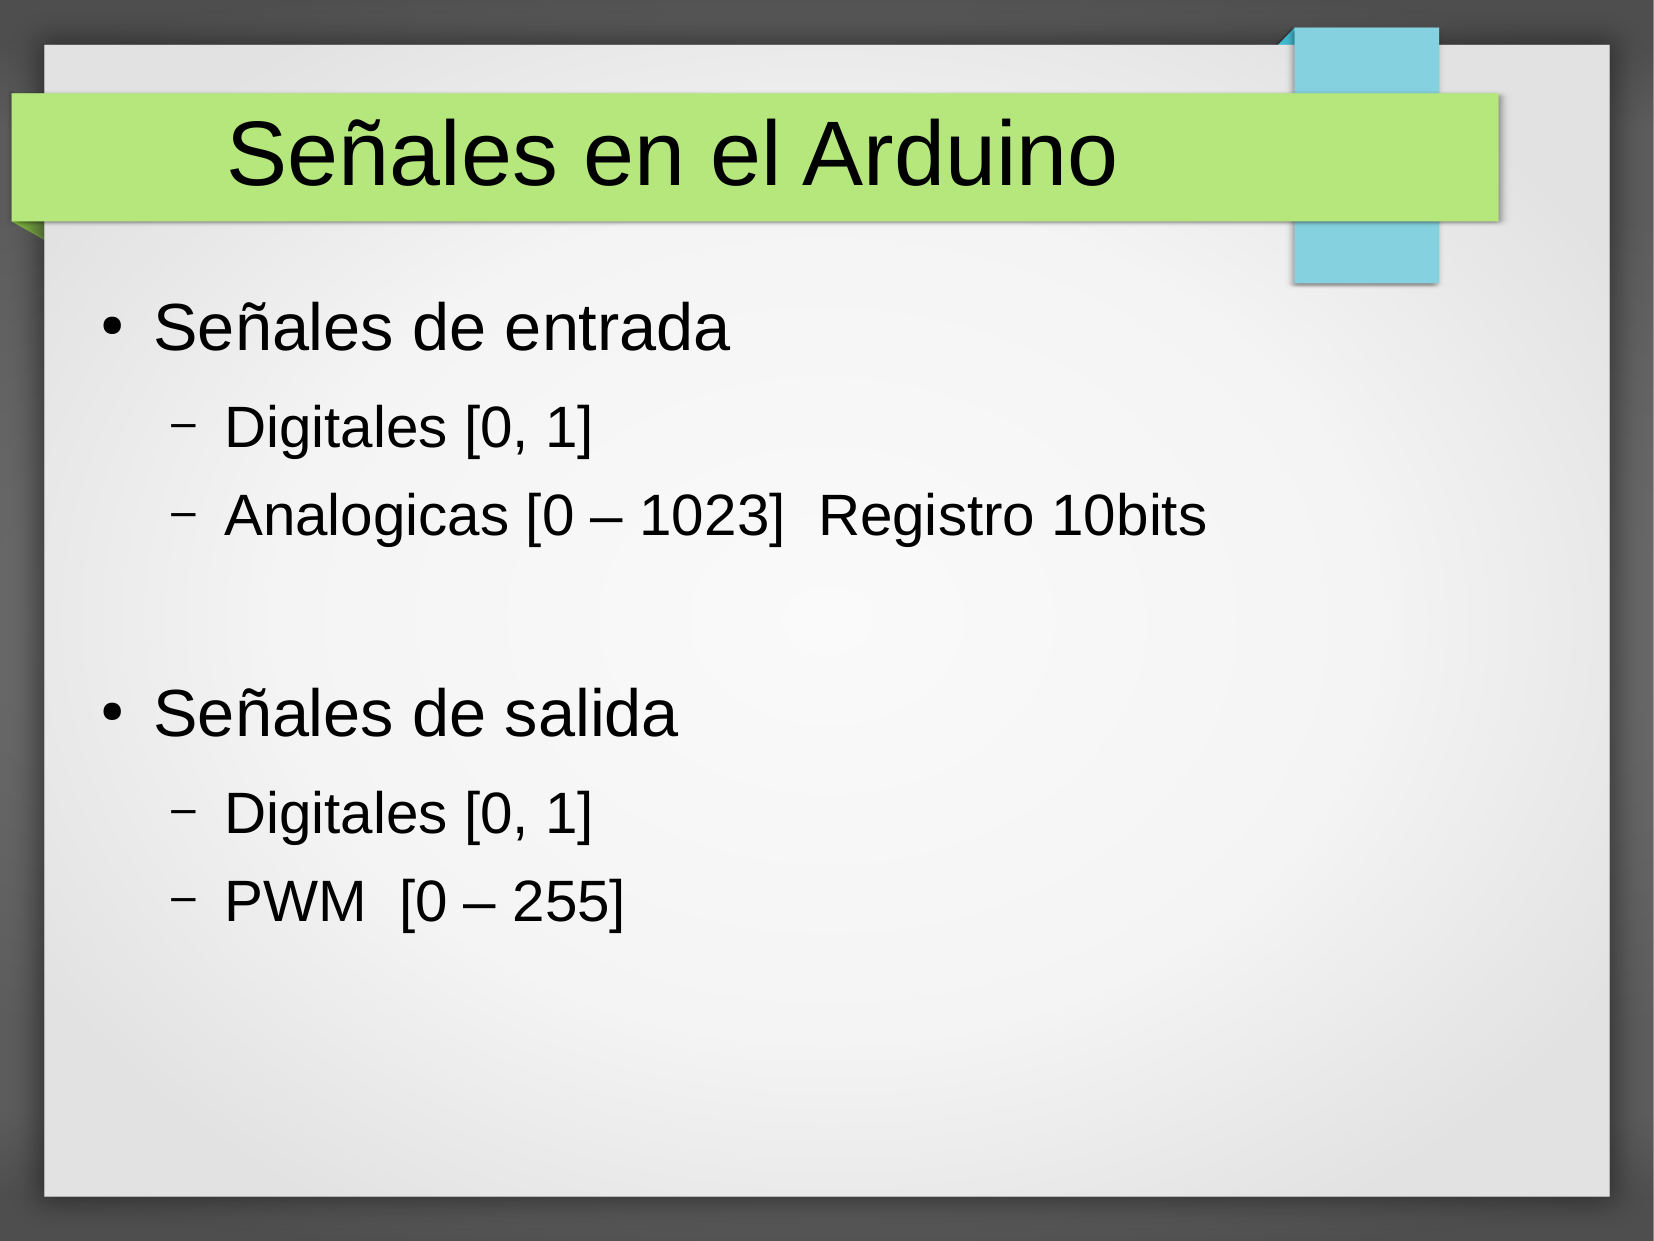

# Señales en el Arduino
Señales de entrada
Digitales [0, 1]
Analogicas [0 – 1023] Registro 10bits
Señales de salida
Digitales [0, 1]
PWM [0 – 255]